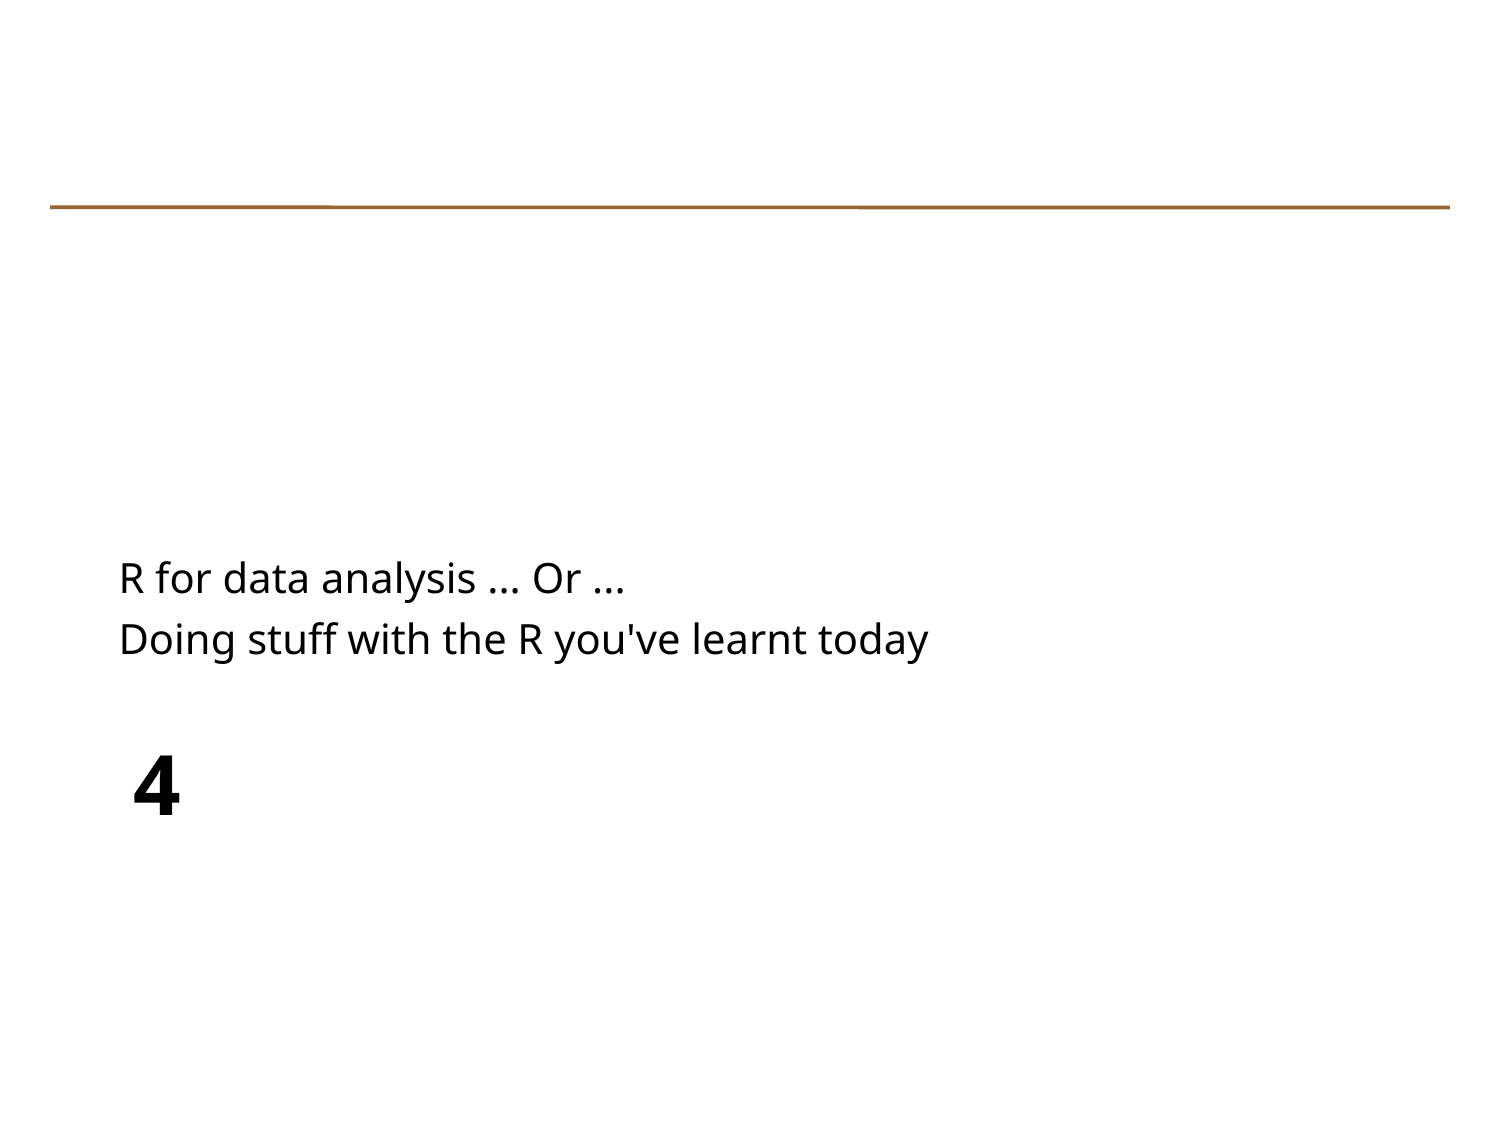

R for data analysis ... Or ...
Doing stuff with the R you've learnt today
4